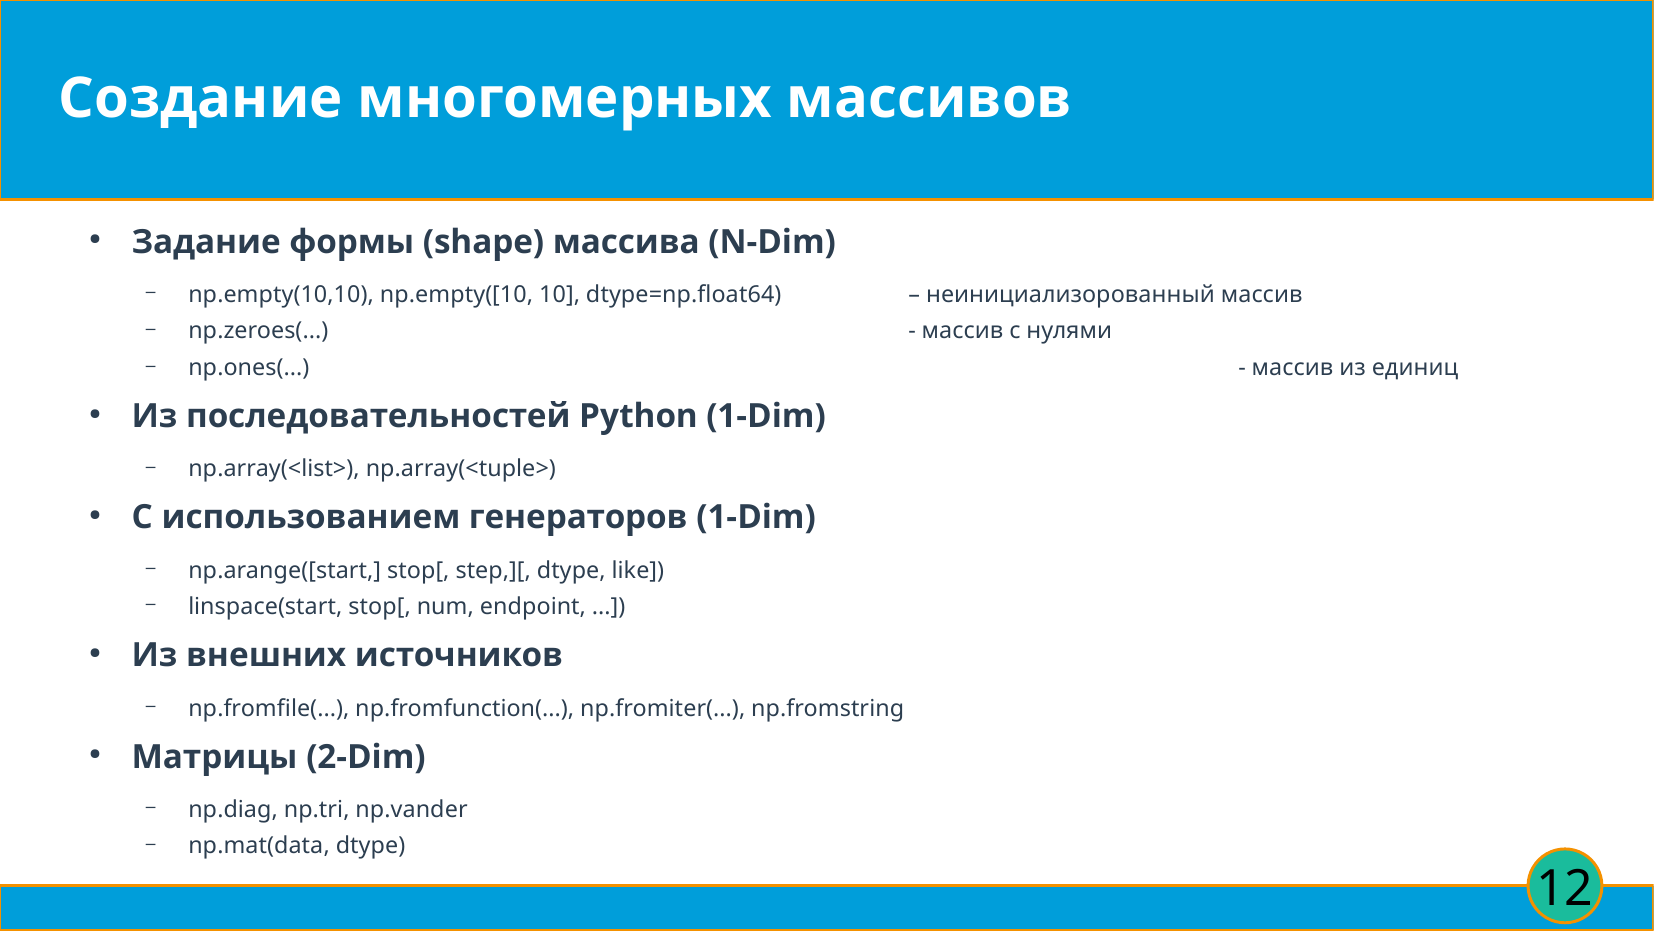

# Создание многомерных массивов
Задание формы (shape) массива (N-Dim)
np.empty(10,10), np.empty([10, 10], dtype=np.float64) 		– неинициализорованный массив
np.zeroes(...)	 									- массив с нулями
np.ones(...)															 - массив из единиц
Из последовательностей Python (1-Dim)
np.array(<list>), np.array(<tuple>)
С использованием генераторов (1-Dim)
np.arange([start,] stop[, step,][, dtype, like])
linspace(start, stop[, num, endpoint, ...])
Из внешних источников
np.fromfile(...), np.fromfunction(...), np.fromiter(...), np.fromstring
Матрицы (2-Dim)
np.diag, np.tri, np.vander
np.mat(data, dtype)